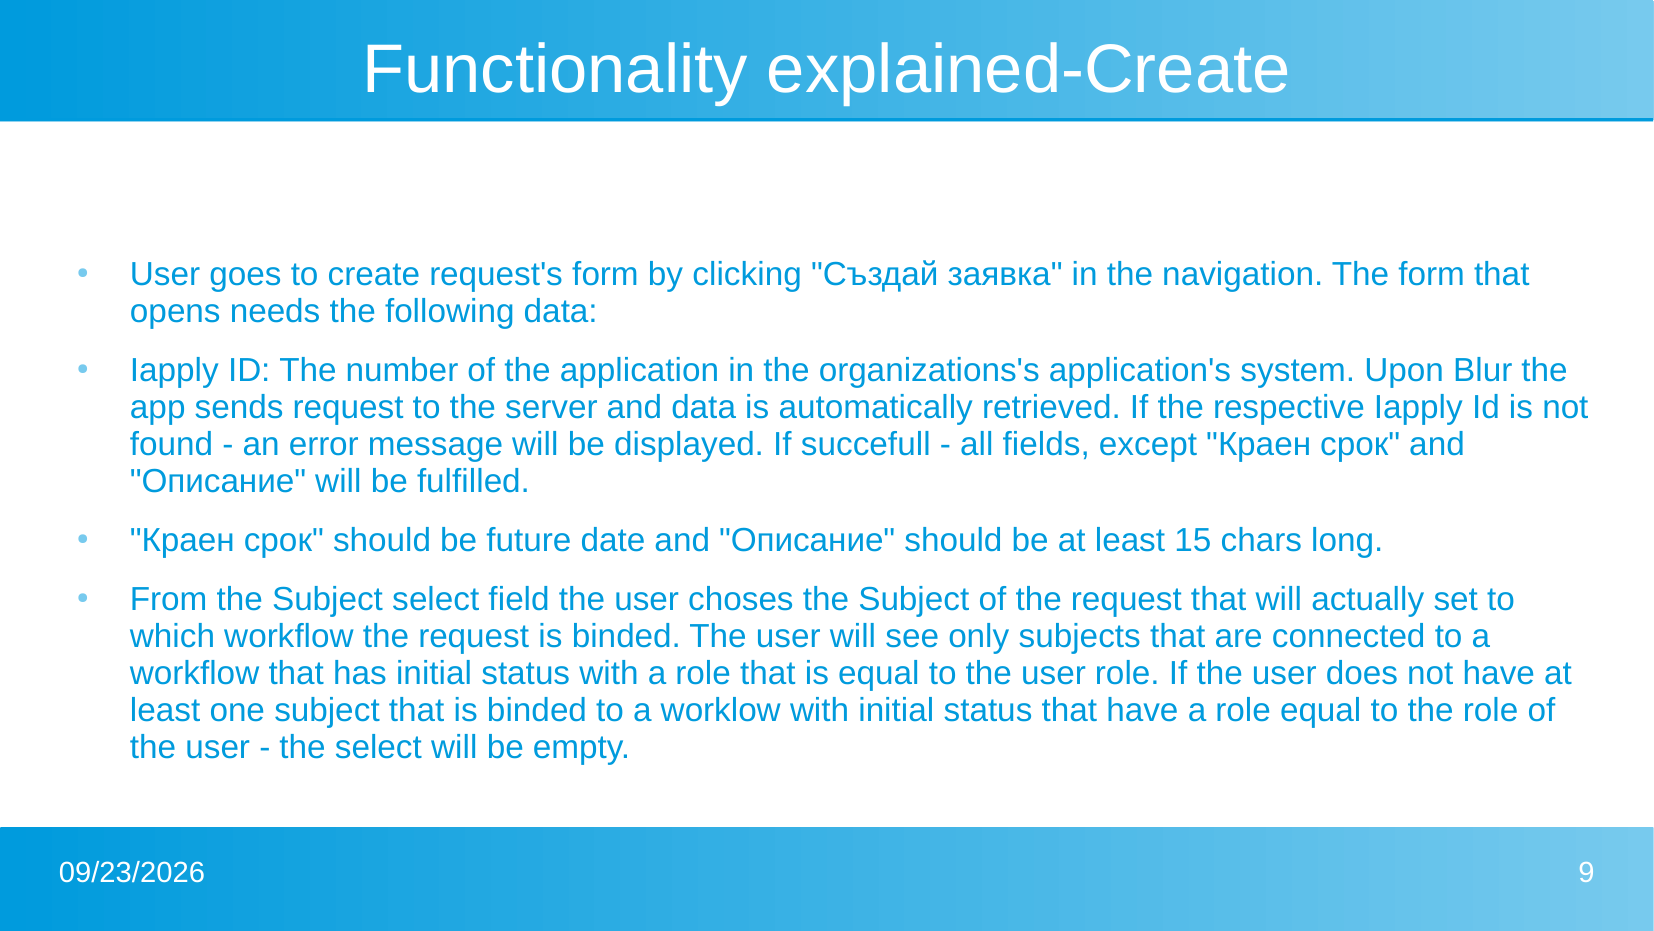

# Functionality explained-Create
User goes to create request's form by clicking "Създай заявка" in the navigation. The form that opens needs the following data:
Iapply ID: The number of the application in the organizations's application's system. Upon Blur the app sends request to the server and data is automatically retrieved. If the respective Iapply Id is not found - an error message will be displayed. If succefull - all fields, except "Краен срок" and "Описание" will be fulfilled.
"Краен срок" should be future date and "Описание" should be at least 15 chars long.
From the Subject select field the user choses the Subject of the request that will actually set to which workflow the request is binded. The user will see only subjects that are connected to a workflow that has initial status with a role that is equal to the user role. If the user does not have at least one subject that is binded to a worklow with initial status that have a role equal to the role of the user - the select will be empty.
9